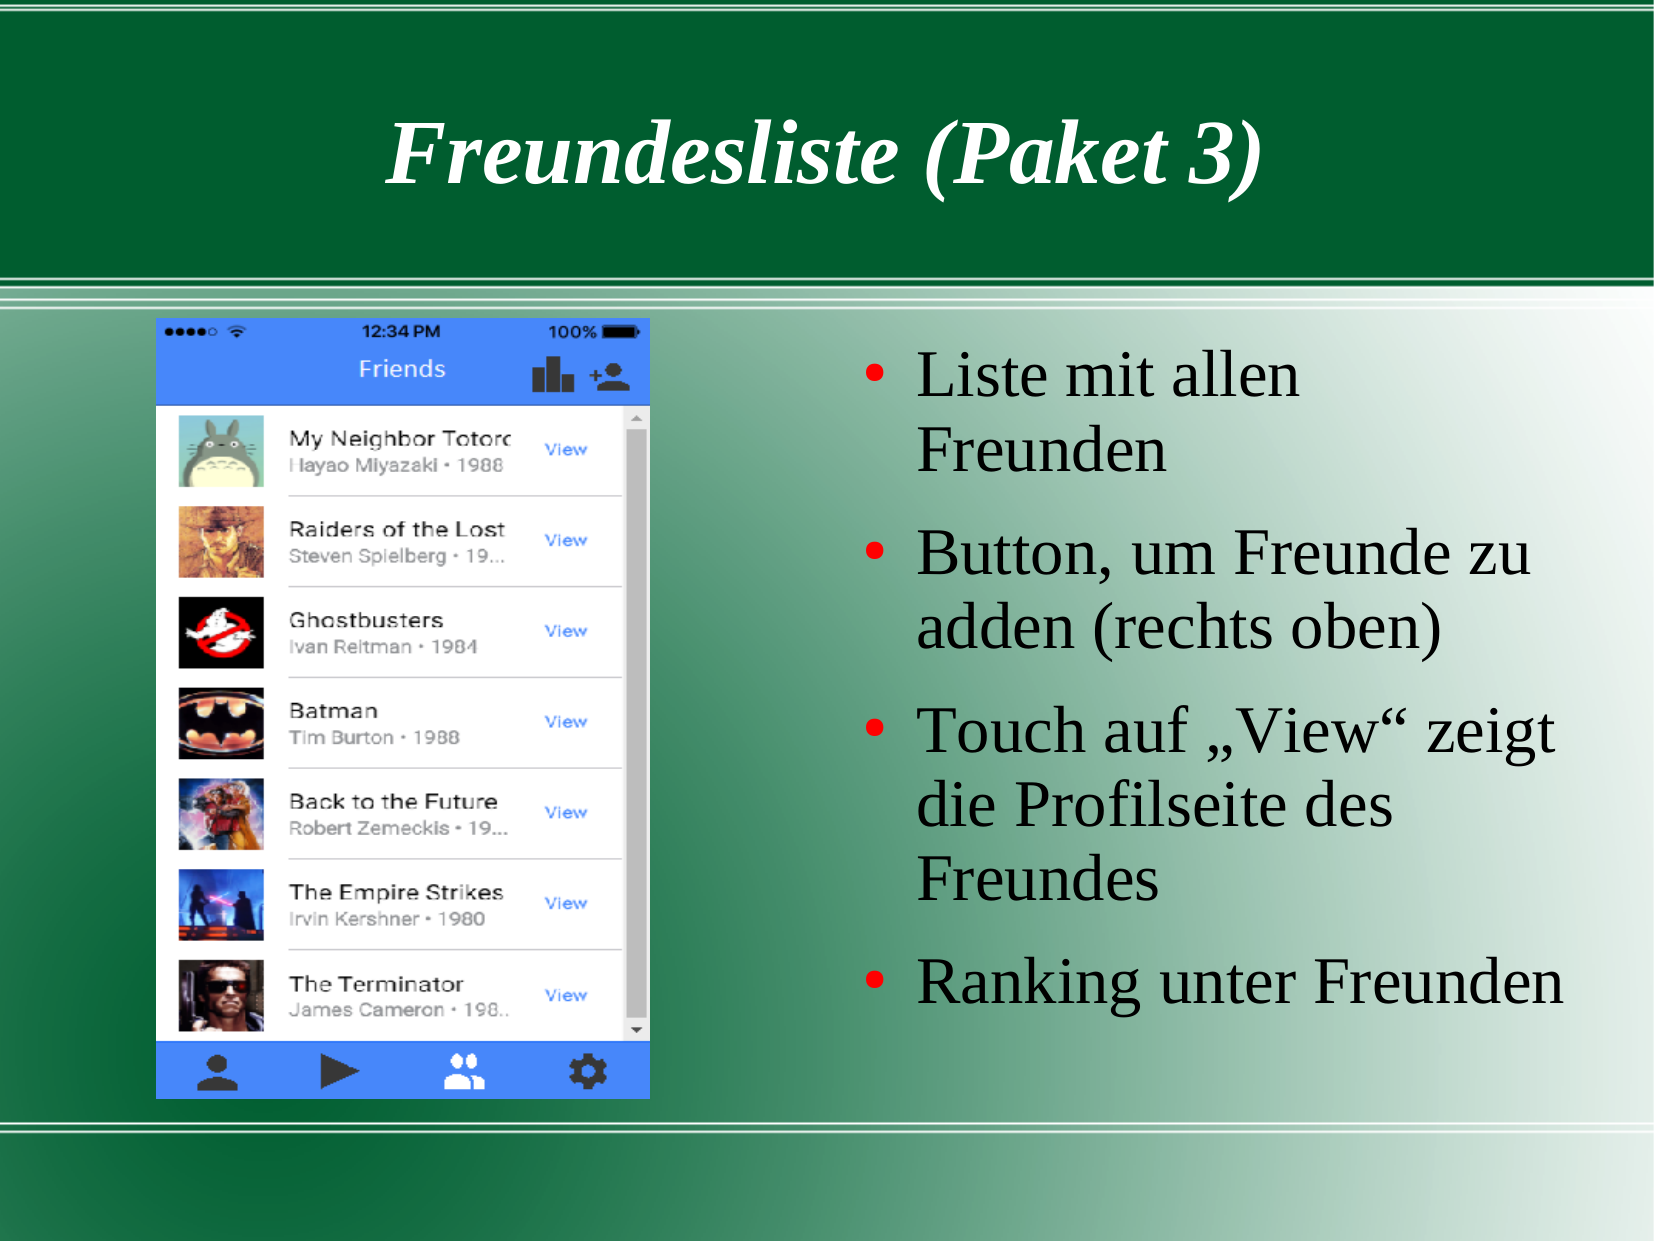

# Freundesliste (Paket 3)
Liste mit allen Freunden
Button, um Freunde zu adden (rechts oben)
Touch auf „View“ zeigt die Profilseite des Freundes
Ranking unter Freunden